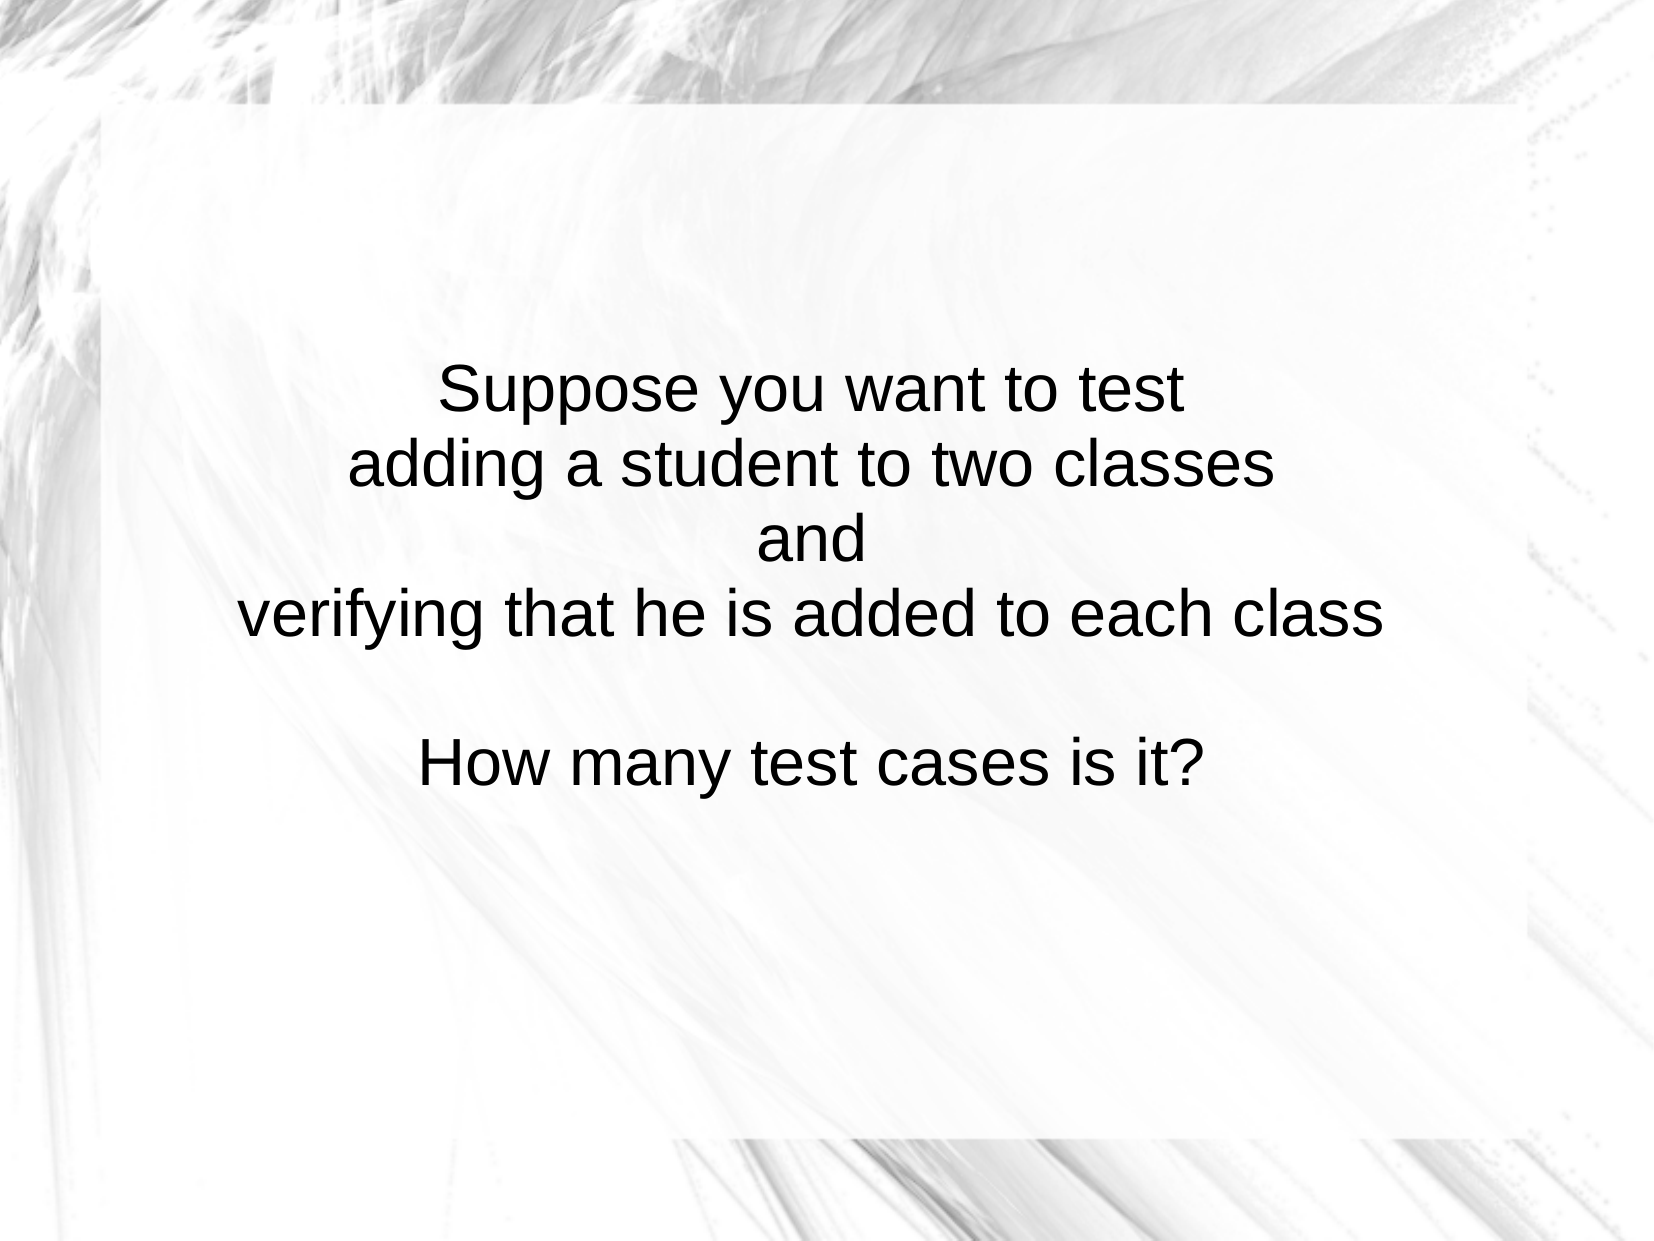

# Suppose you want to test
adding a student to two classes
and
verifying that he is added to each class
How many test cases is it?